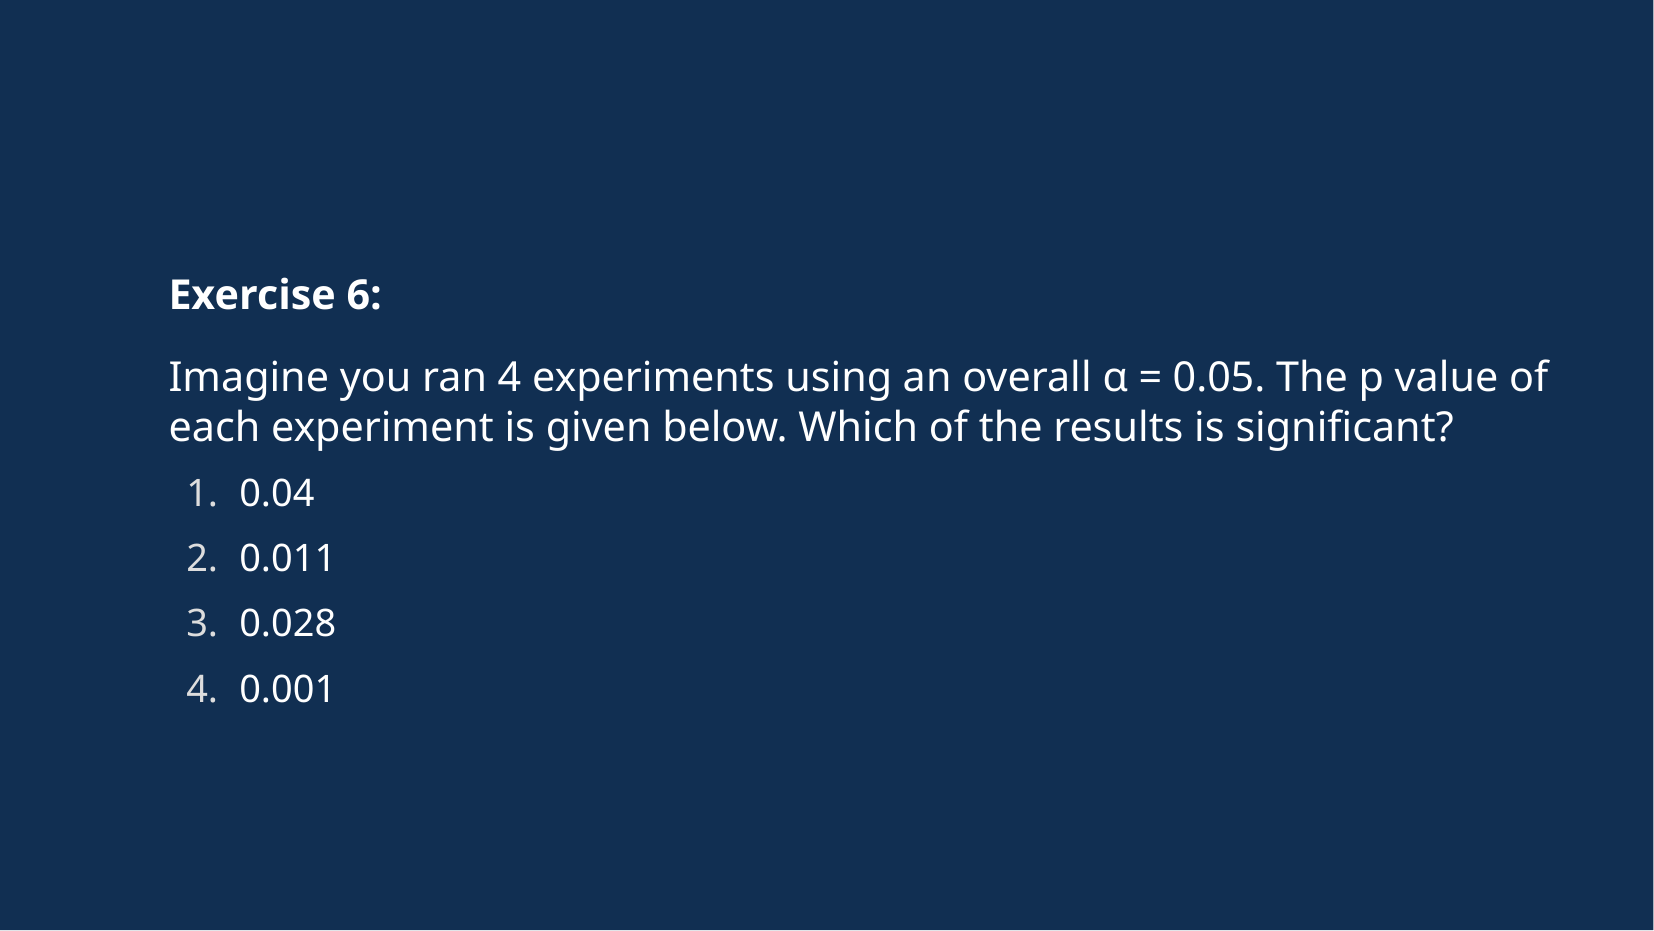

#
Exercise 6:
Imagine you ran 4 experiments using an overall α = 0.05. The p value of each experiment is given below. Which of the results is significant?
0.04
0.011
0.028
0.001